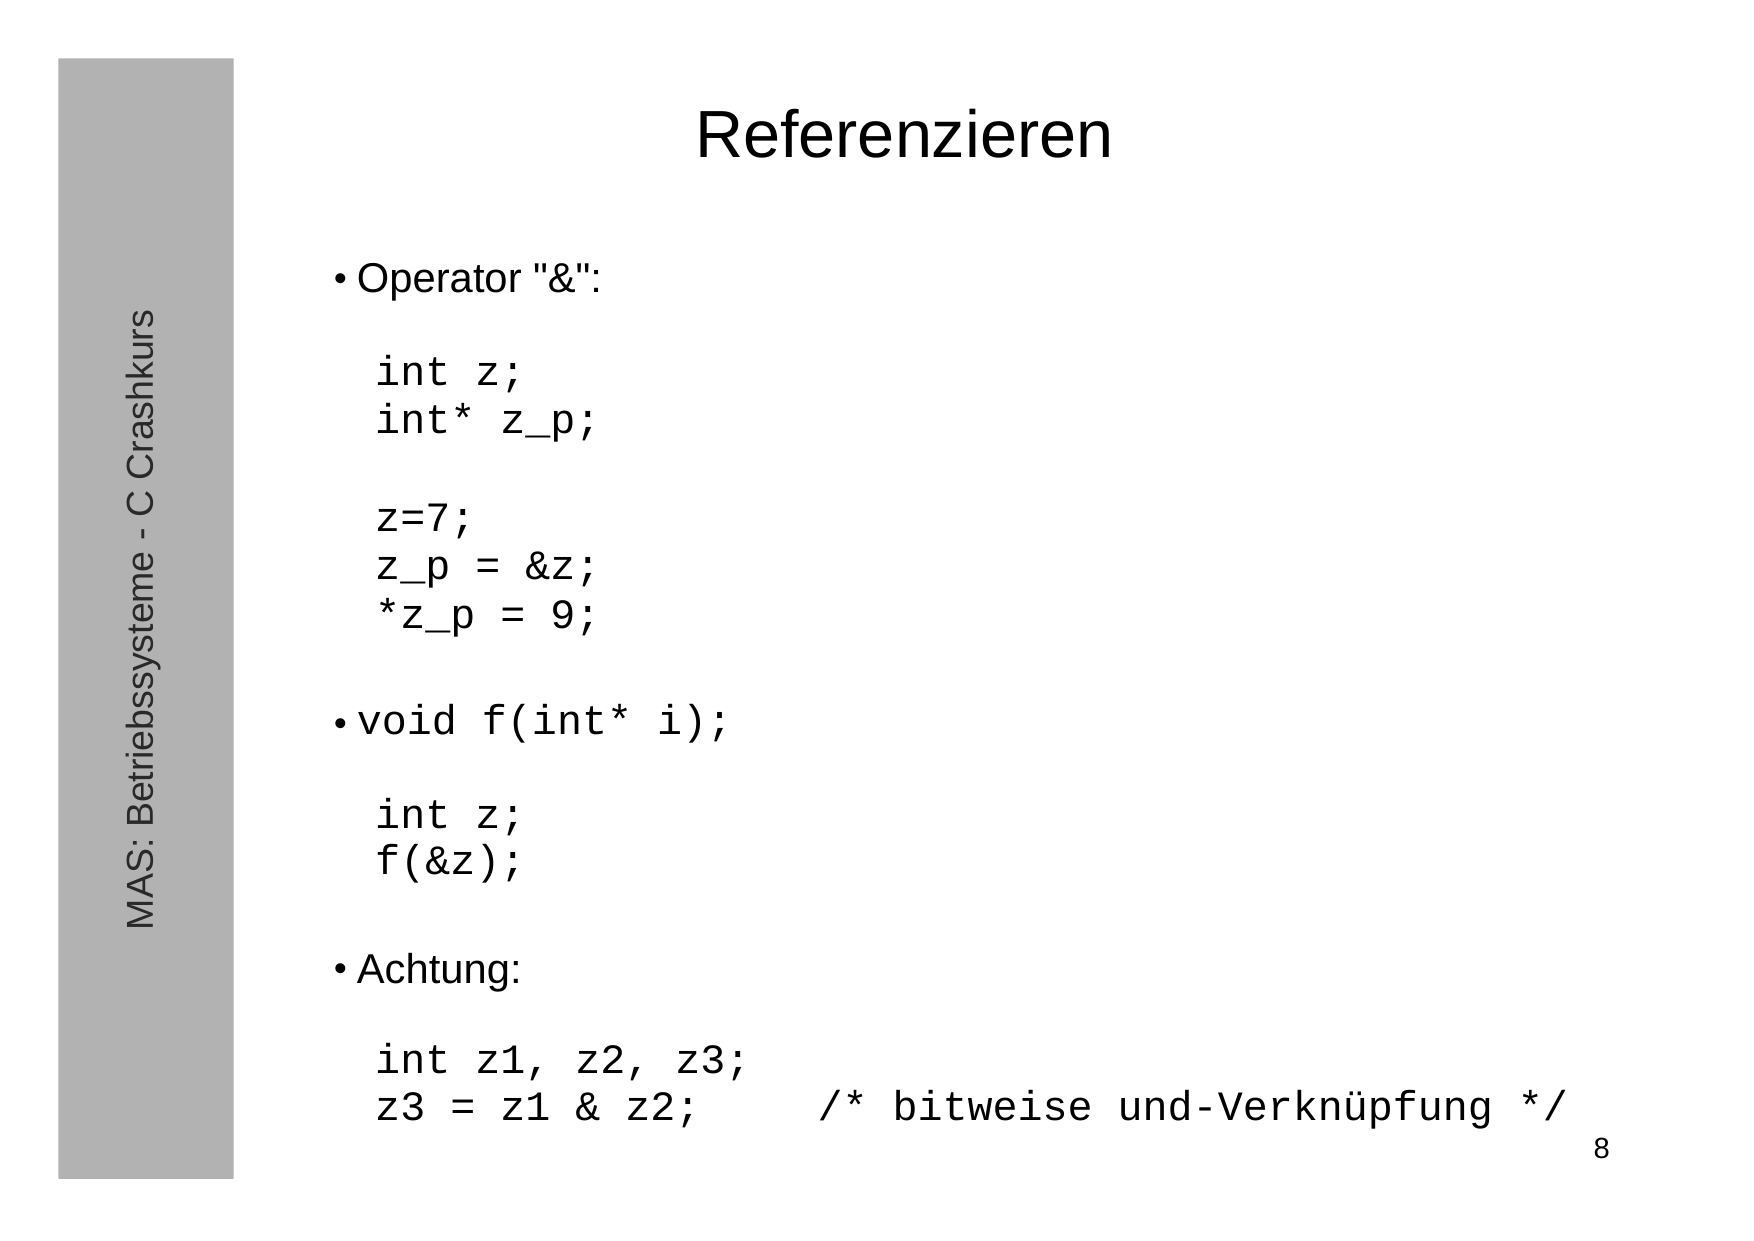

Referenzieren
Operator "&":
int z;
int* z_p;
z=7;
z_p = &z;
*z_p = 9;
void f(int* i);
int z;
f(&z);
Achtung:
int z1, z2, z3;
z3 = z1 & z2;		/* bitweise und-Verknüpfung */
MAS: Betriebssysteme - C Crashkurs